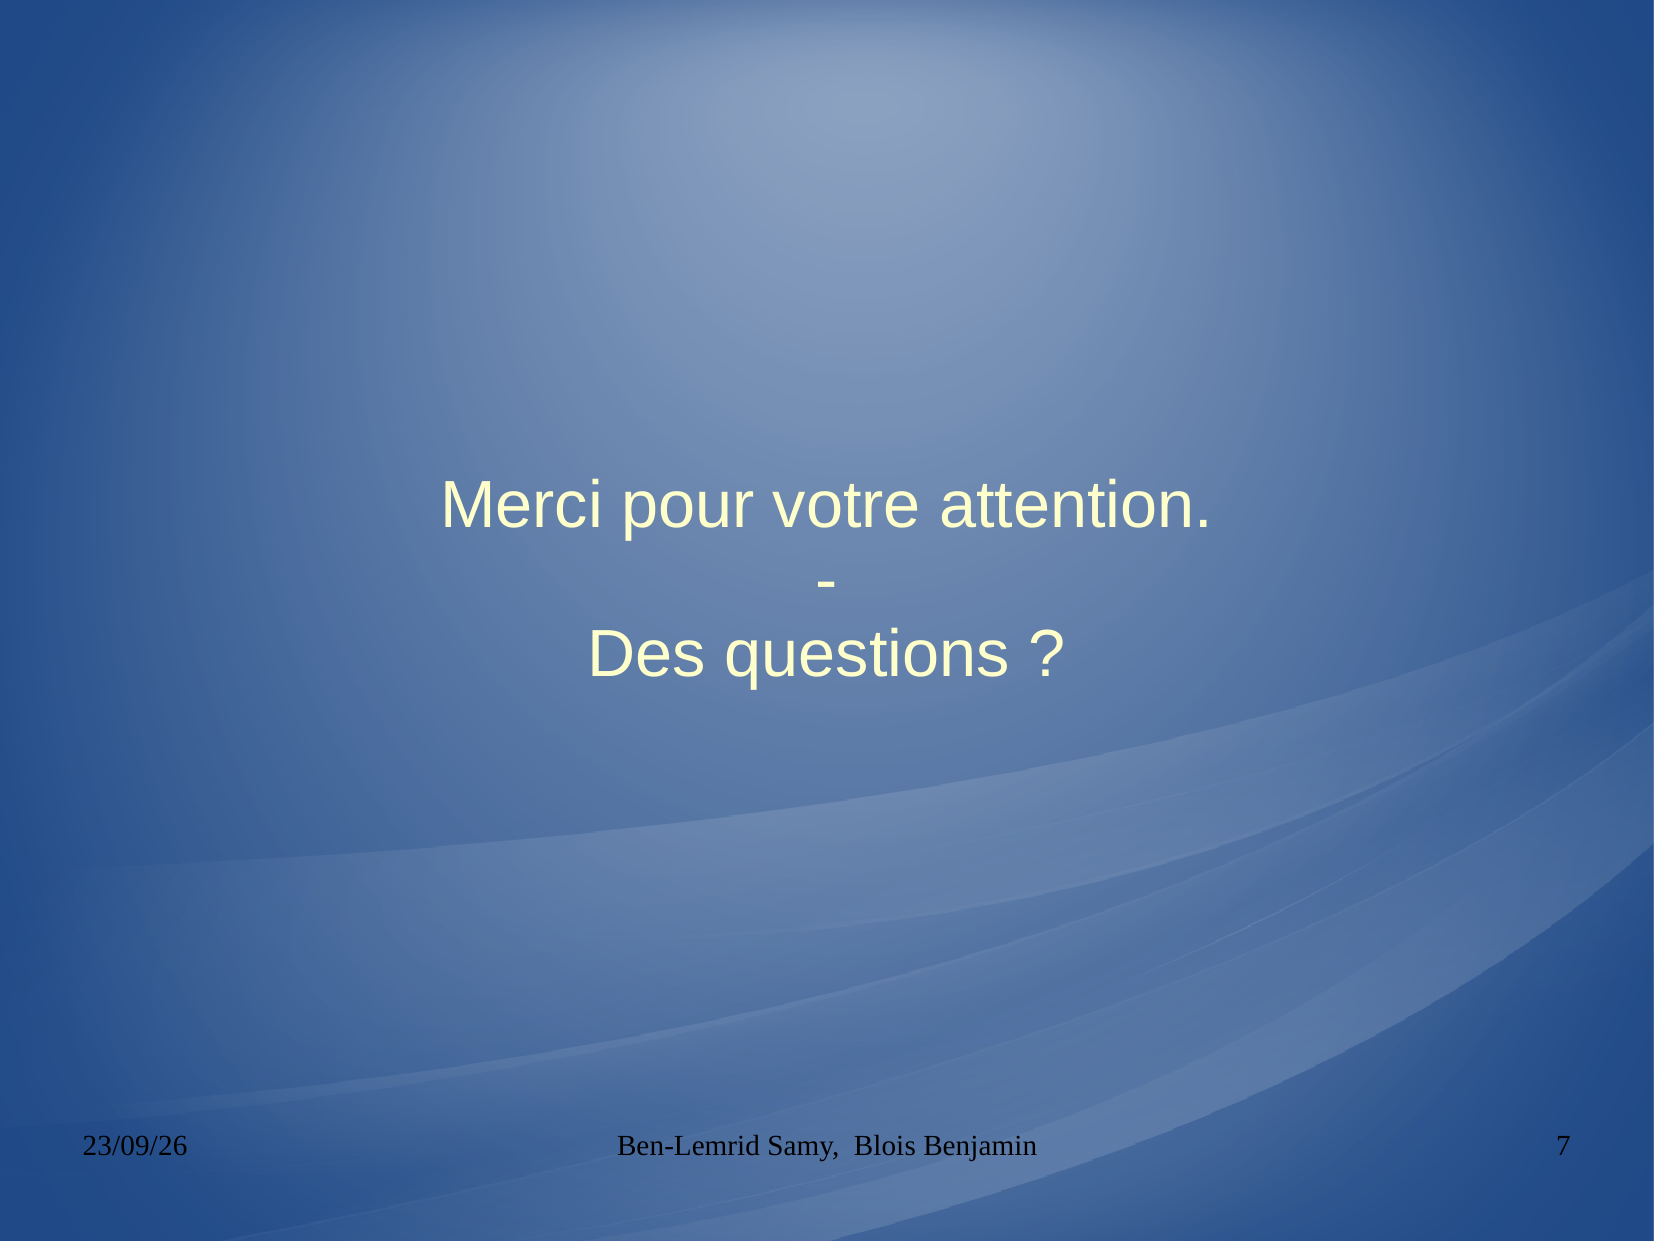

# Merci pour votre attention.
-
Des questions ?
Ben-Lemrid Samy, Blois Benjamin
7